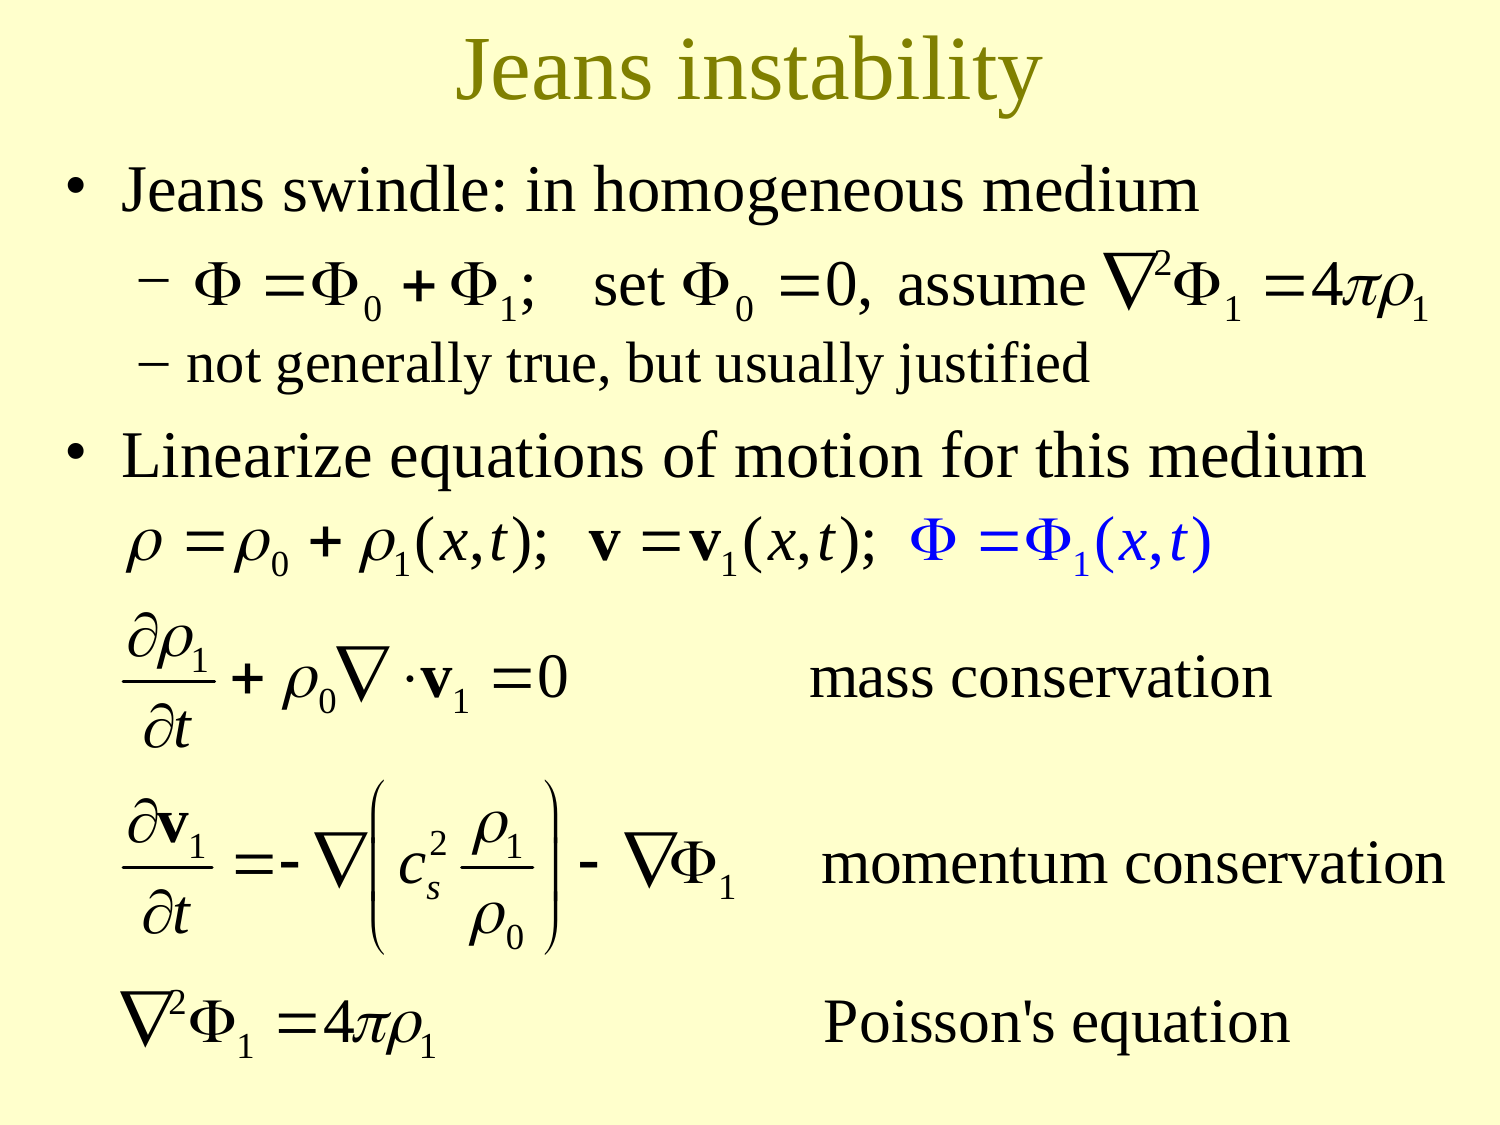

# Jeans instability
Jeans swindle: in homogeneous medium
not generally true, but usually justified
Linearize equations of motion for this medium